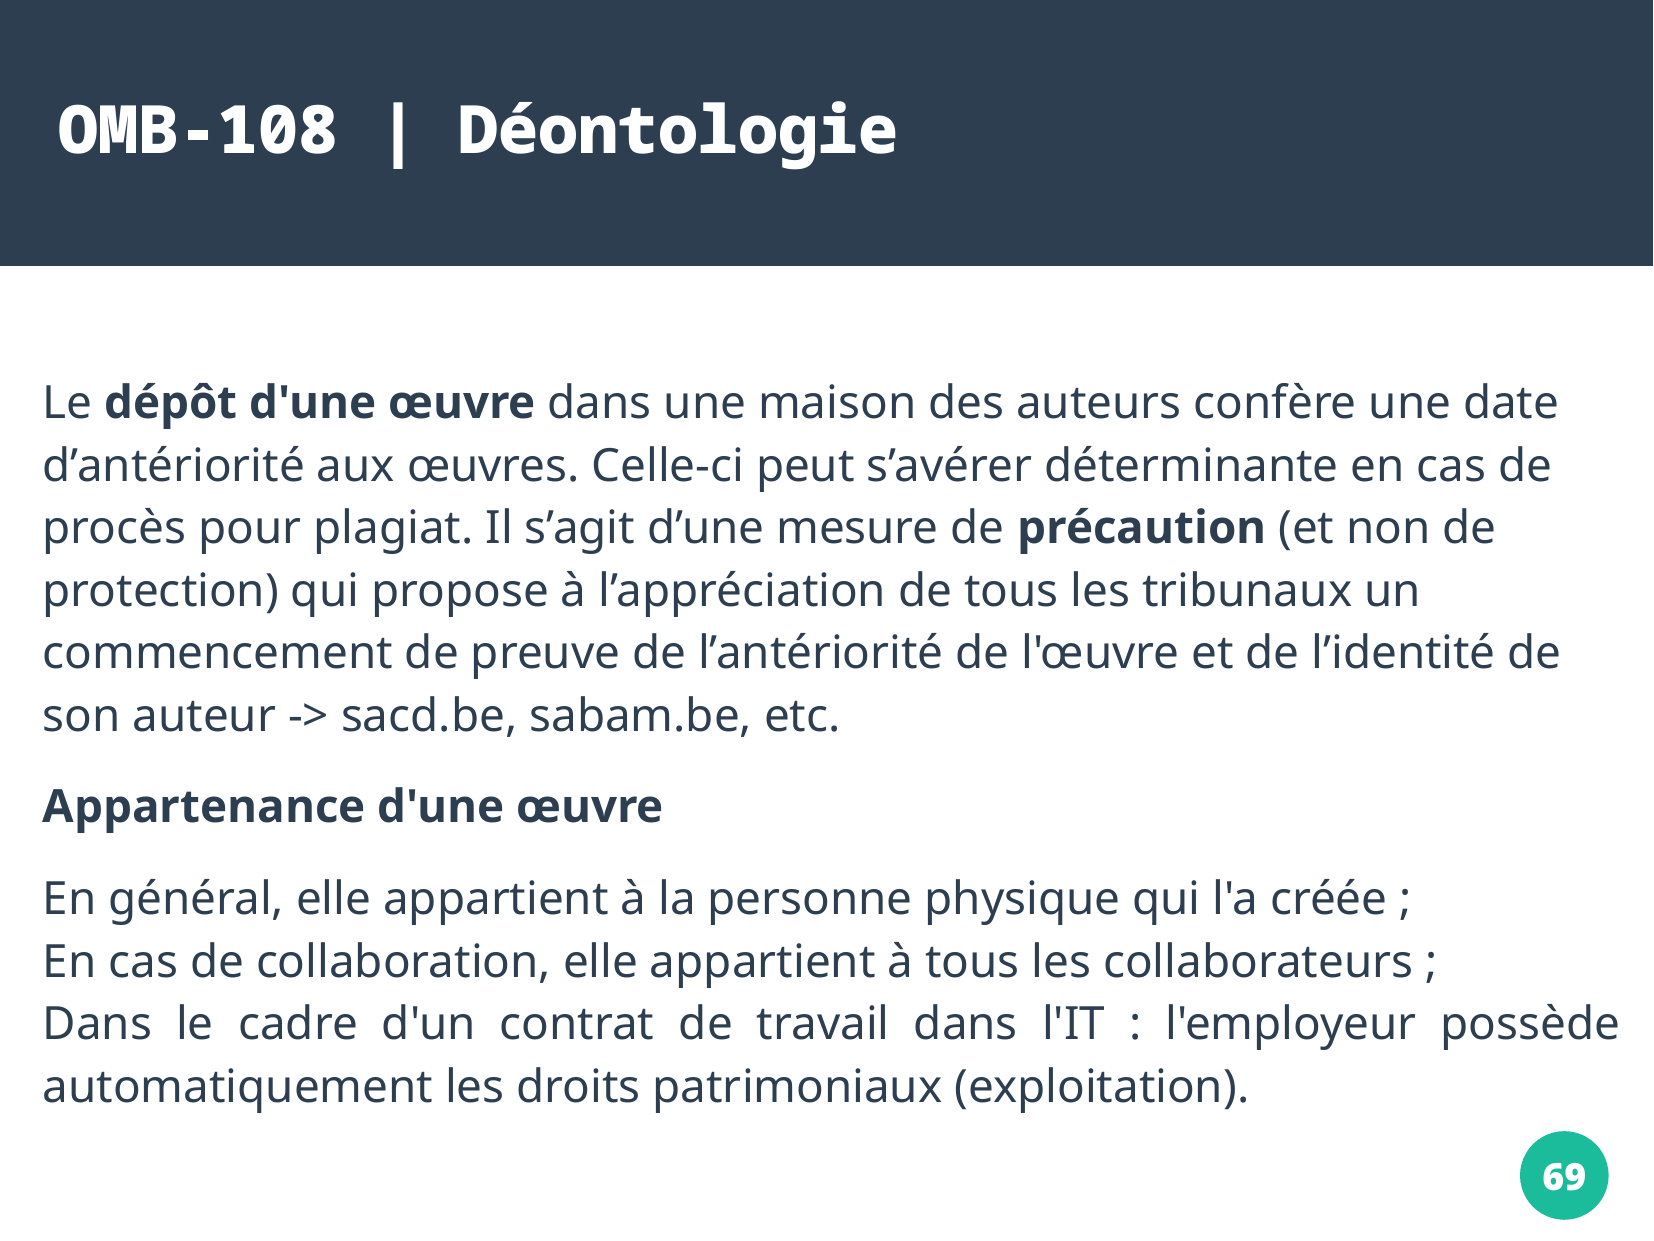

# OMB-108 | Déontologie
Le dépôt d'une œuvre dans une maison des auteurs confère une date d’antériorité aux œuvres. Celle-ci peut s’avérer déterminante en cas de procès pour plagiat. Il s’agit d’une mesure de précaution (et non de protection) qui propose à l’appréciation de tous les tribunaux un commencement de preuve de l’antériorité de l'œuvre et de l’identité de son auteur -> sacd.be, sabam.be, etc.
Appartenance d'une œuvre
En général, elle appartient à la personne physique qui l'a créée ;
En cas de collaboration, elle appartient à tous les collaborateurs ;
Dans le cadre d'un contrat de travail dans l'IT : l'employeur possède automatiquement les droits patrimoniaux (exploitation).
69